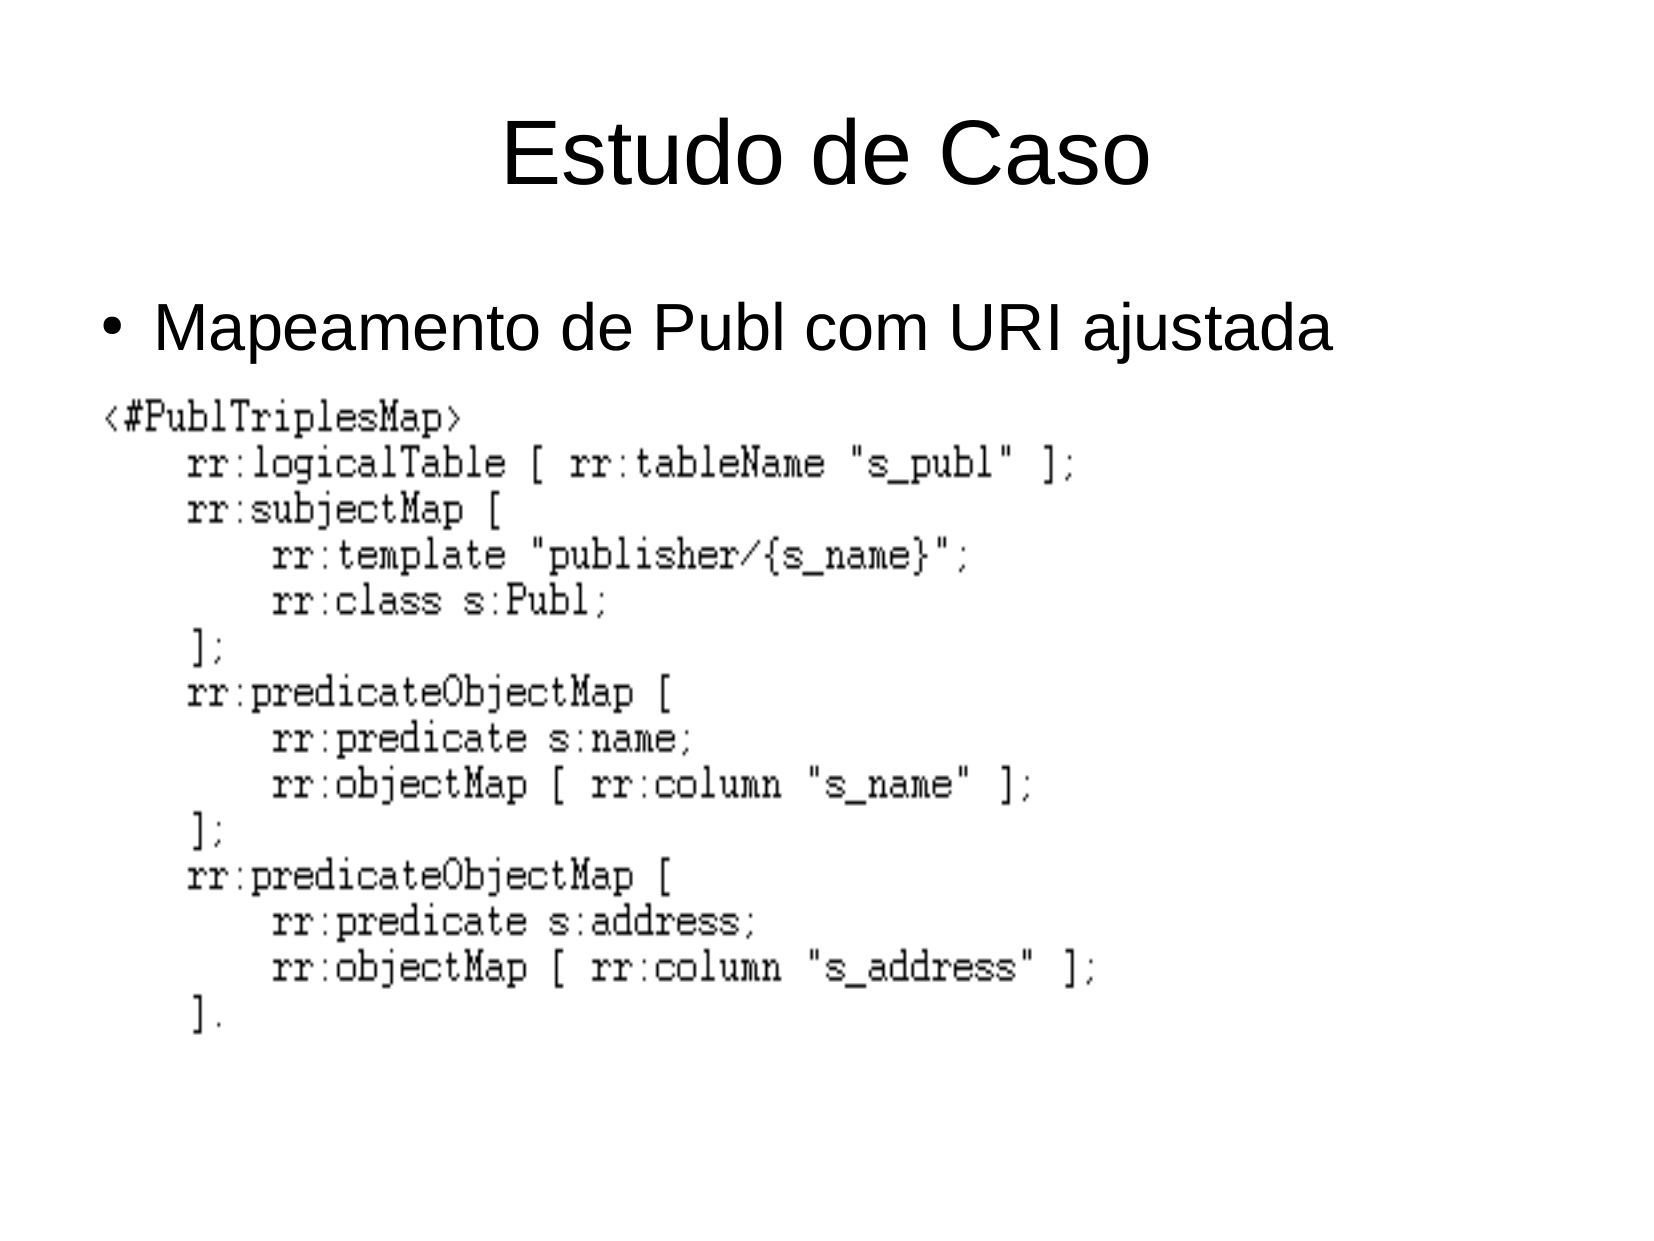

# Estudo de Caso
Mapeamento de Publ com URI ajustada